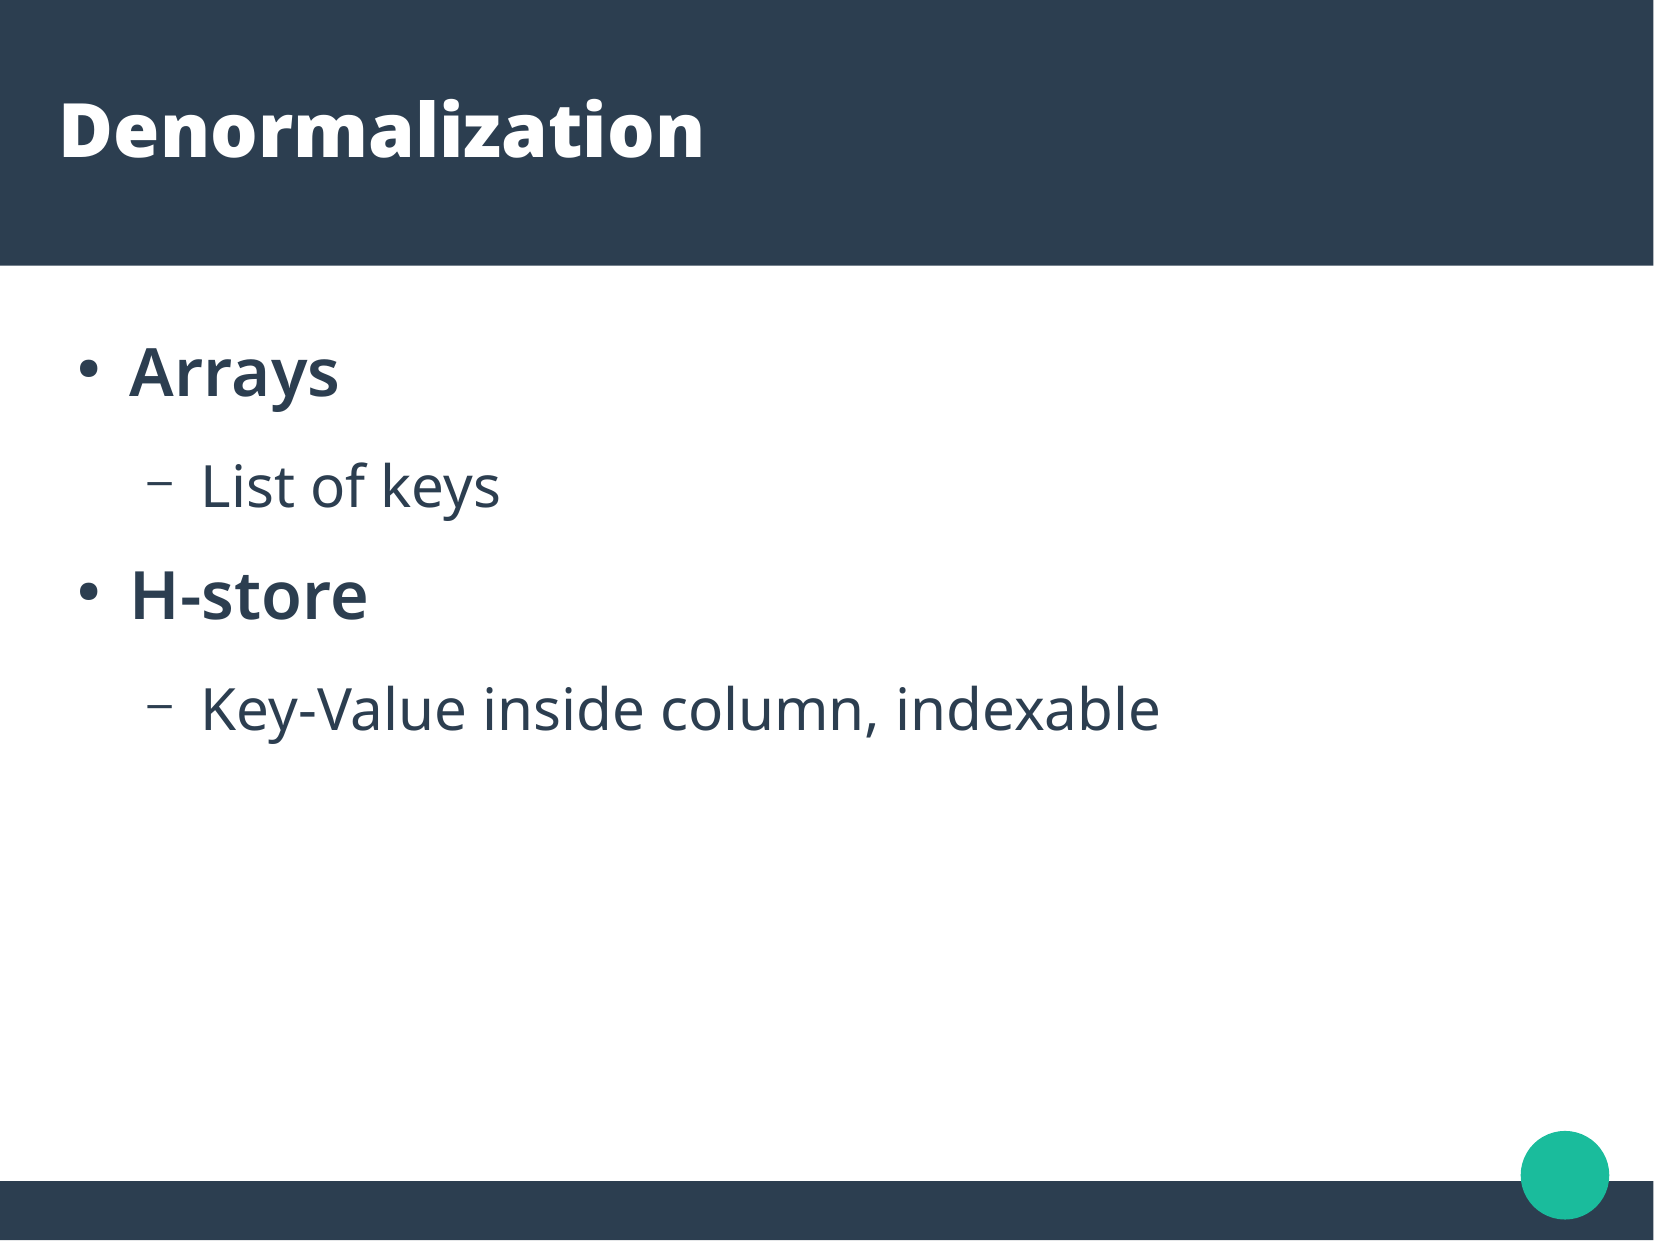

# Denormalization
Arrays
List of keys
H-store
Key-Value inside column, indexable